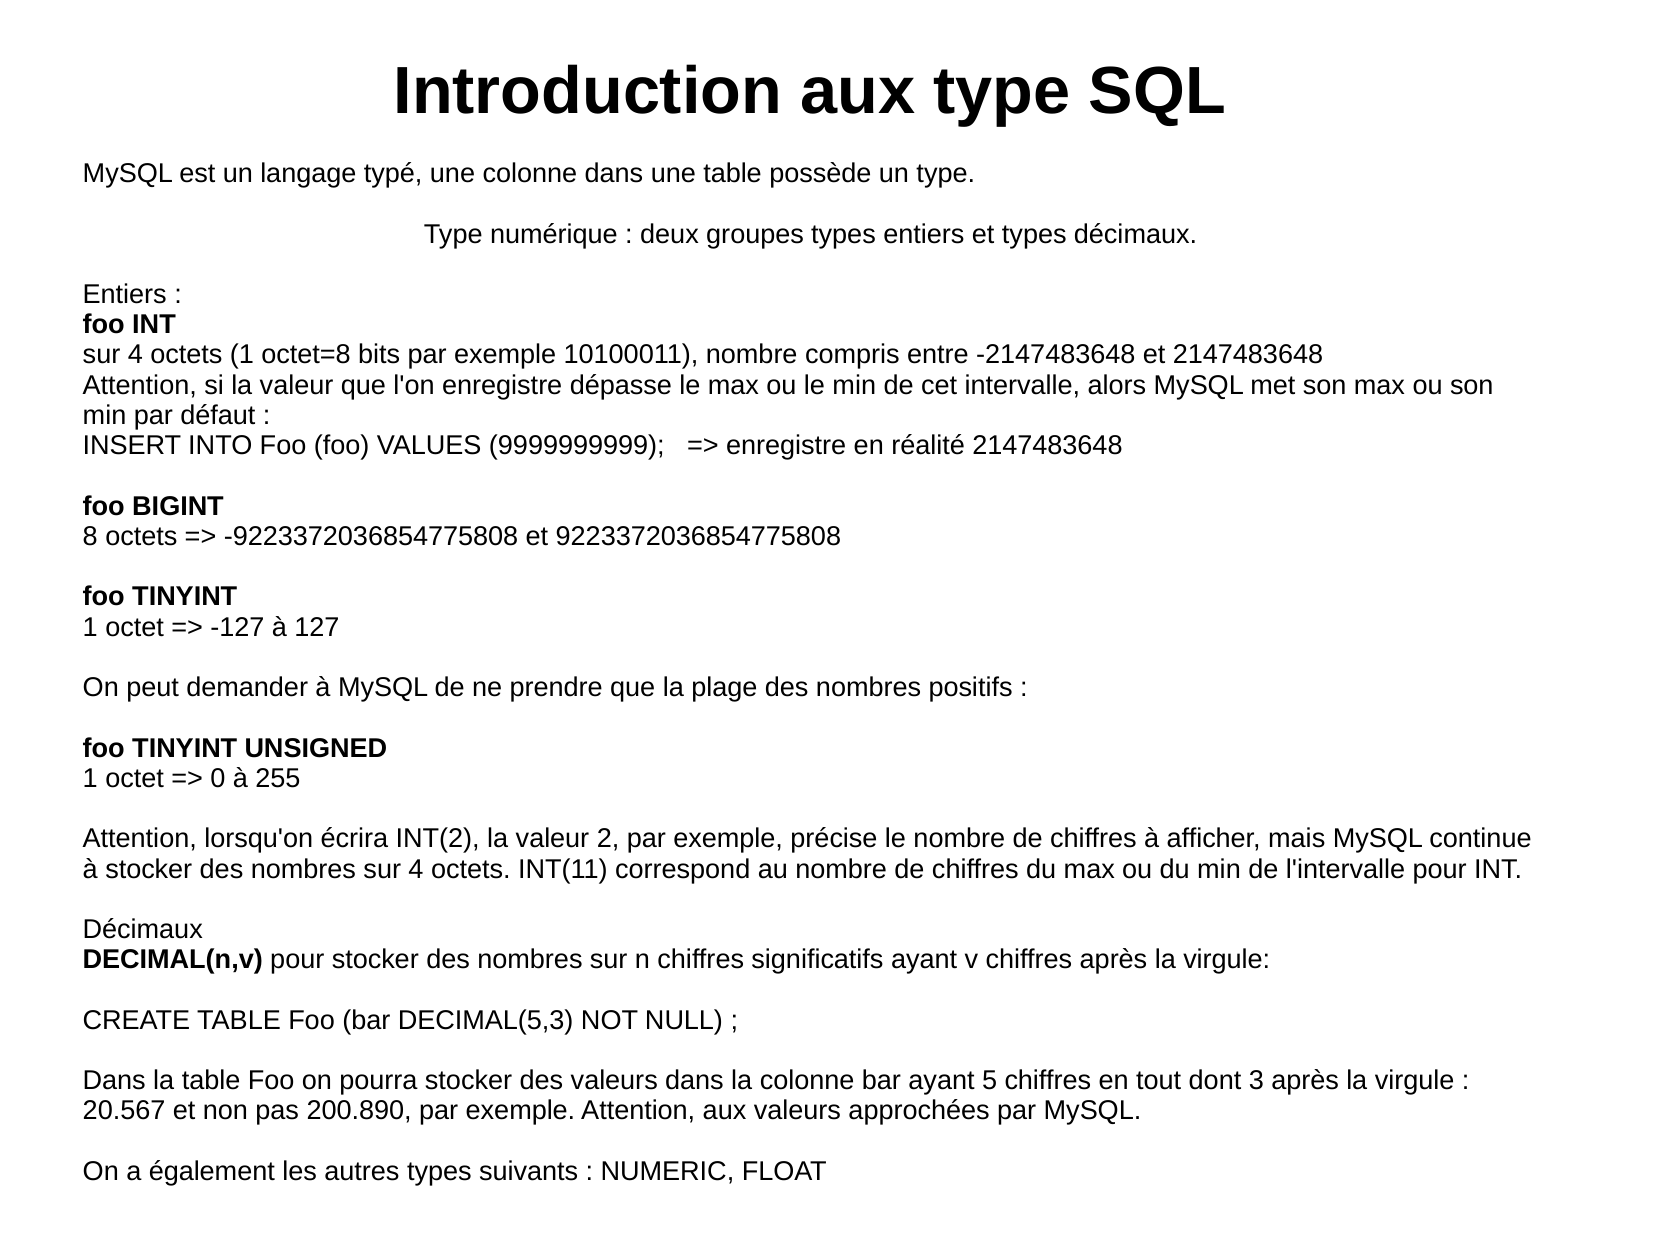

# Introduction aux type SQL
MySQL est un langage typé, une colonne dans une table possède un type.
Type numérique : deux groupes types entiers et types décimaux.
Entiers :
foo INT
sur 4 octets (1 octet=8 bits par exemple 10100011), nombre compris entre -2147483648 et 2147483648
Attention, si la valeur que l'on enregistre dépasse le max ou le min de cet intervalle, alors MySQL met son max ou son min par défaut :
INSERT INTO Foo (foo) VALUES (9999999999); => enregistre en réalité 2147483648
foo BIGINT
8 octets => -9223372036854775808 et 9223372036854775808
foo TINYINT
1 octet => -127 à 127
On peut demander à MySQL de ne prendre que la plage des nombres positifs :
foo TINYINT UNSIGNED
1 octet => 0 à 255
Attention, lorsqu'on écrira INT(2), la valeur 2, par exemple, précise le nombre de chiffres à afficher, mais MySQL continue à stocker des nombres sur 4 octets. INT(11) correspond au nombre de chiffres du max ou du min de l'intervalle pour INT.
Décimaux
DECIMAL(n,v) pour stocker des nombres sur n chiffres significatifs ayant v chiffres après la virgule:
CREATE TABLE Foo (bar DECIMAL(5,3) NOT NULL) ;
Dans la table Foo on pourra stocker des valeurs dans la colonne bar ayant 5 chiffres en tout dont 3 après la virgule : 20.567 et non pas 200.890, par exemple. Attention, aux valeurs approchées par MySQL.
On a également les autres types suivants : NUMERIC, FLOAT